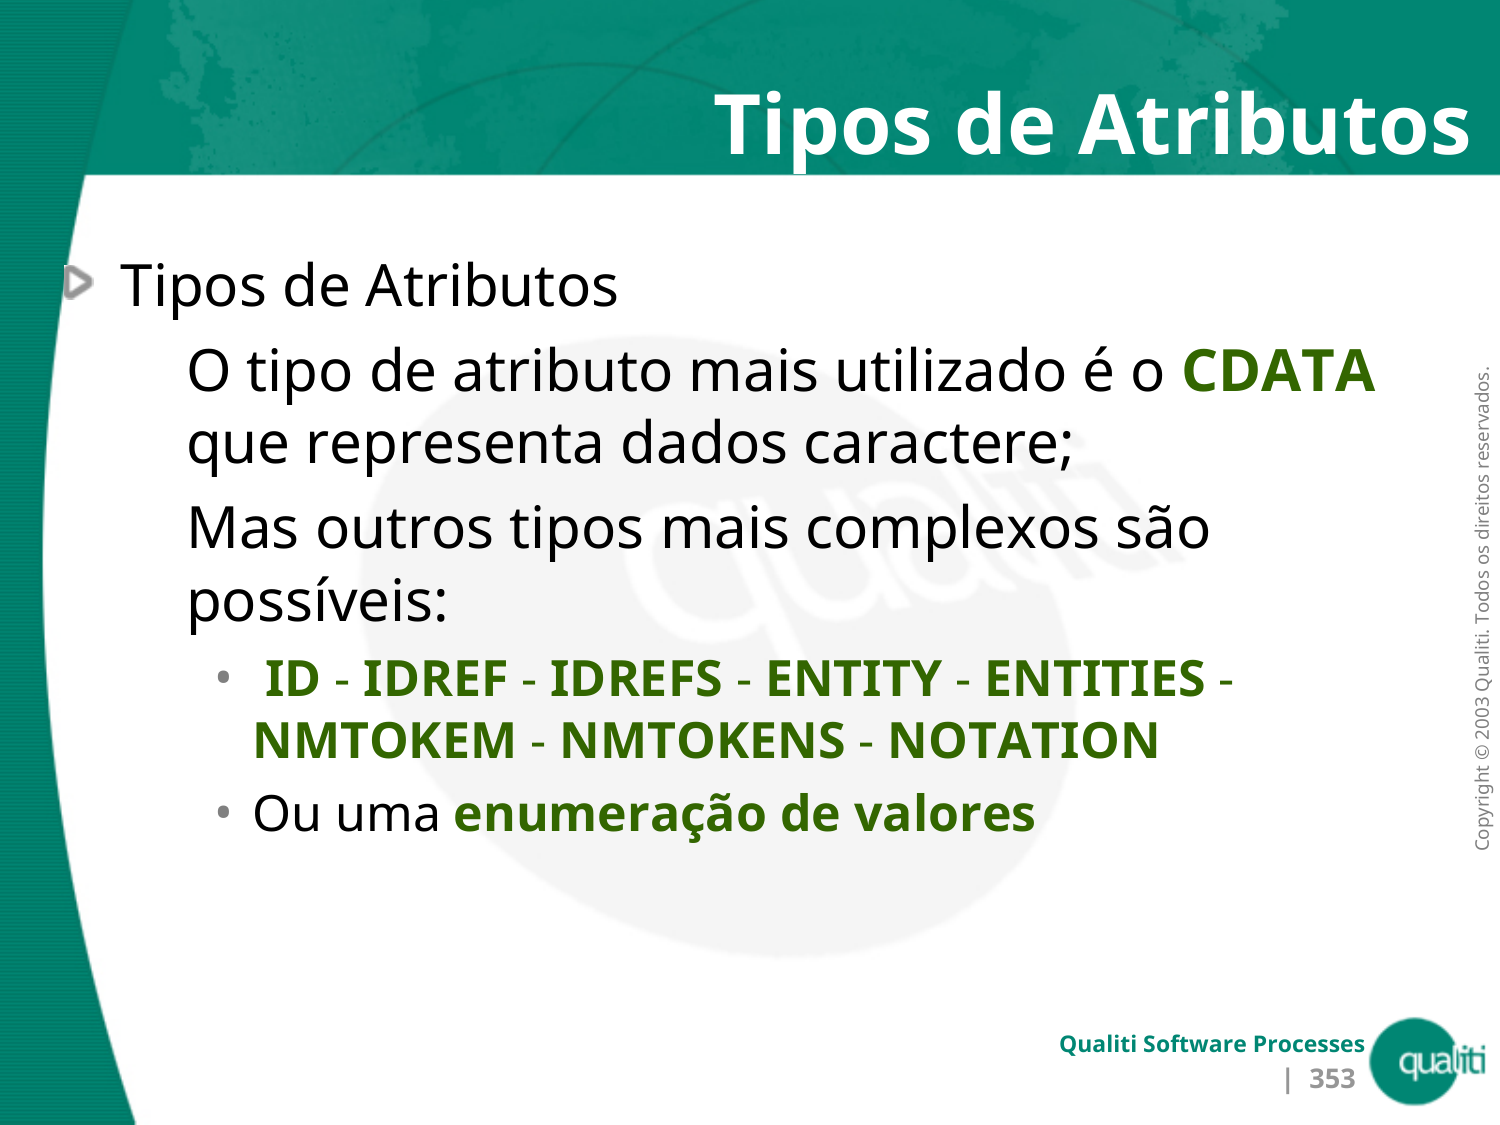

# Tipos de Atributos
Tipos de Atributos
O tipo de atributo mais utilizado é o CDATA que representa dados caractere;
Mas outros tipos mais complexos são possíveis:
 ID - IDREF - IDREFS - ENTITY - ENTITIES - NMTOKEM - NMTOKENS - NOTATION
Ou uma enumeração de valores